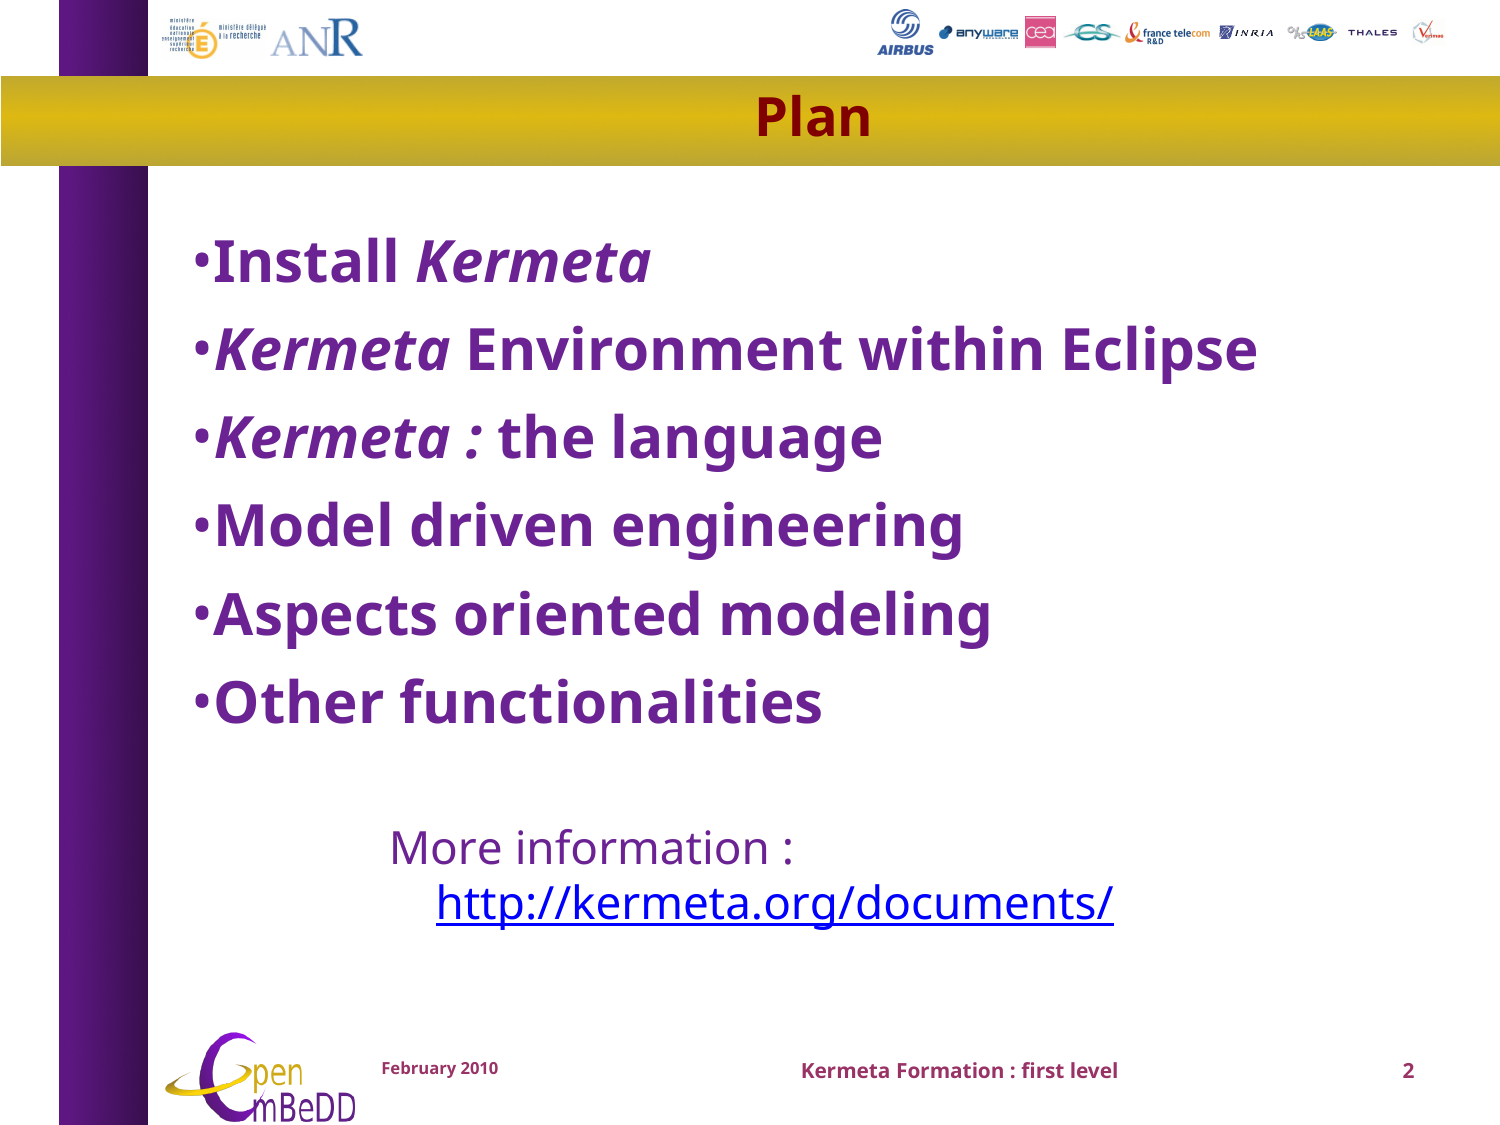

# Plan
Install Kermeta
Kermeta Environment within Eclipse
Kermeta : the language
Model driven engineering
Aspects oriented modeling
Other functionalities
More information : http://kermeta.org/documents/
Kermeta Formation : first level
February 2010